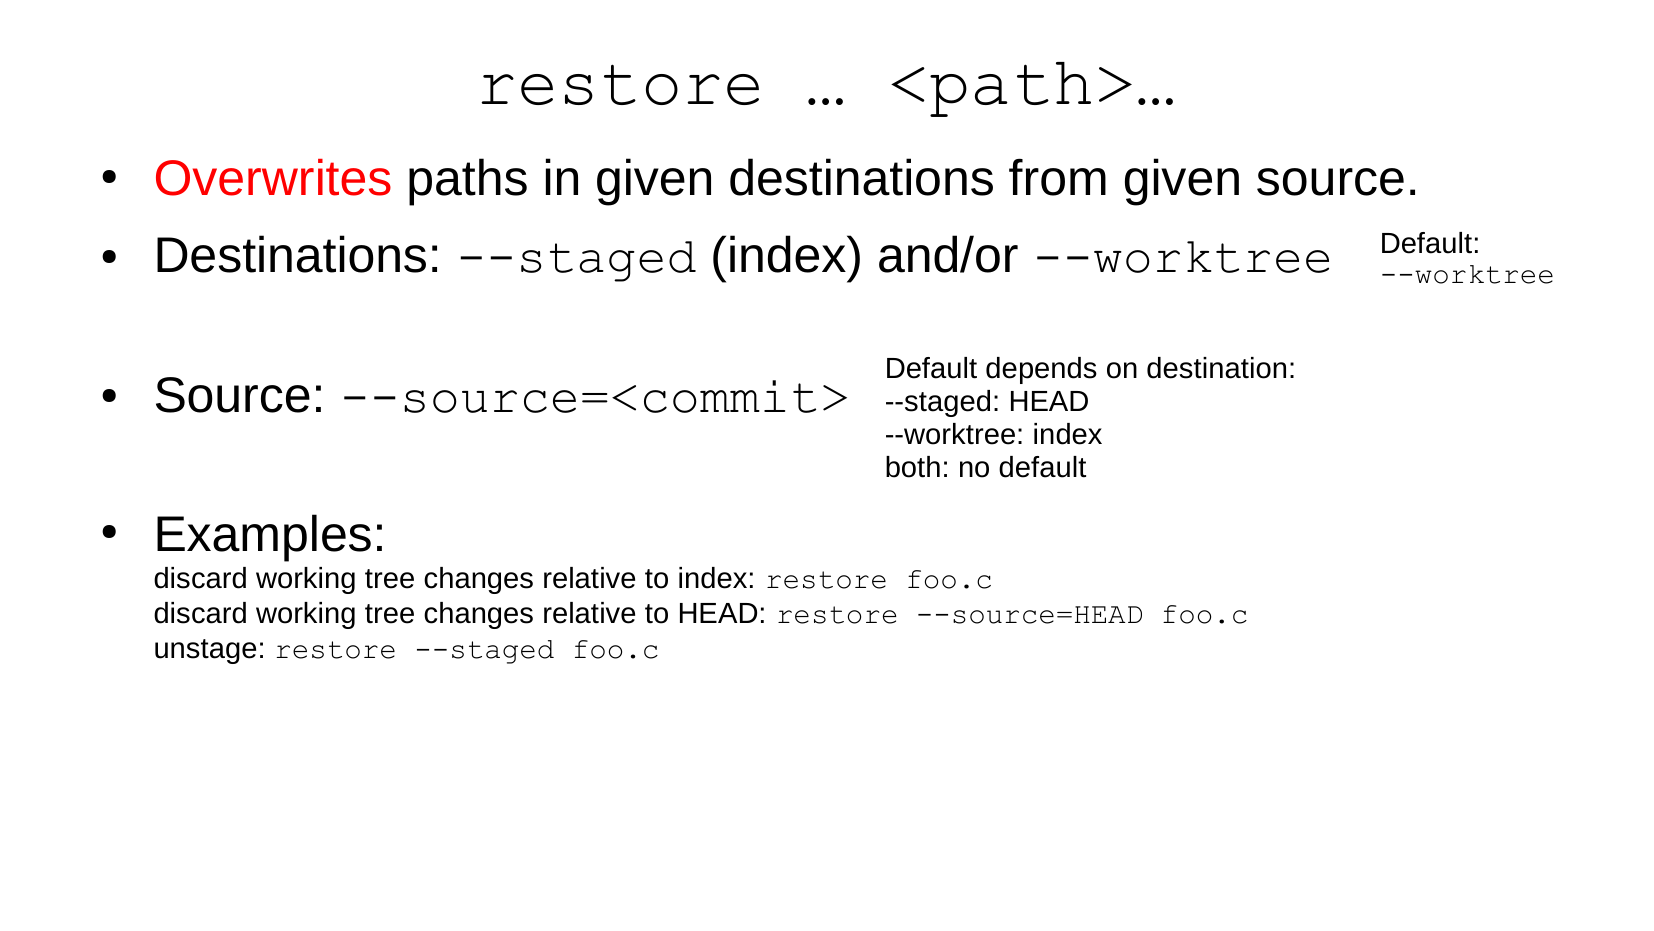

# restore … <path>…
Overwrites paths in given destinations from given source.
Destinations: --staged (index) and/or --worktree
Source: --source=<commit>
Examples:
discard working tree changes relative to index: restore foo.c
discard working tree changes relative to HEAD: restore --source=HEAD foo.c
unstage: restore --staged foo.c
Default:
--worktree
Default depends on destination:
--staged: HEAD
--worktree: index
both: no default